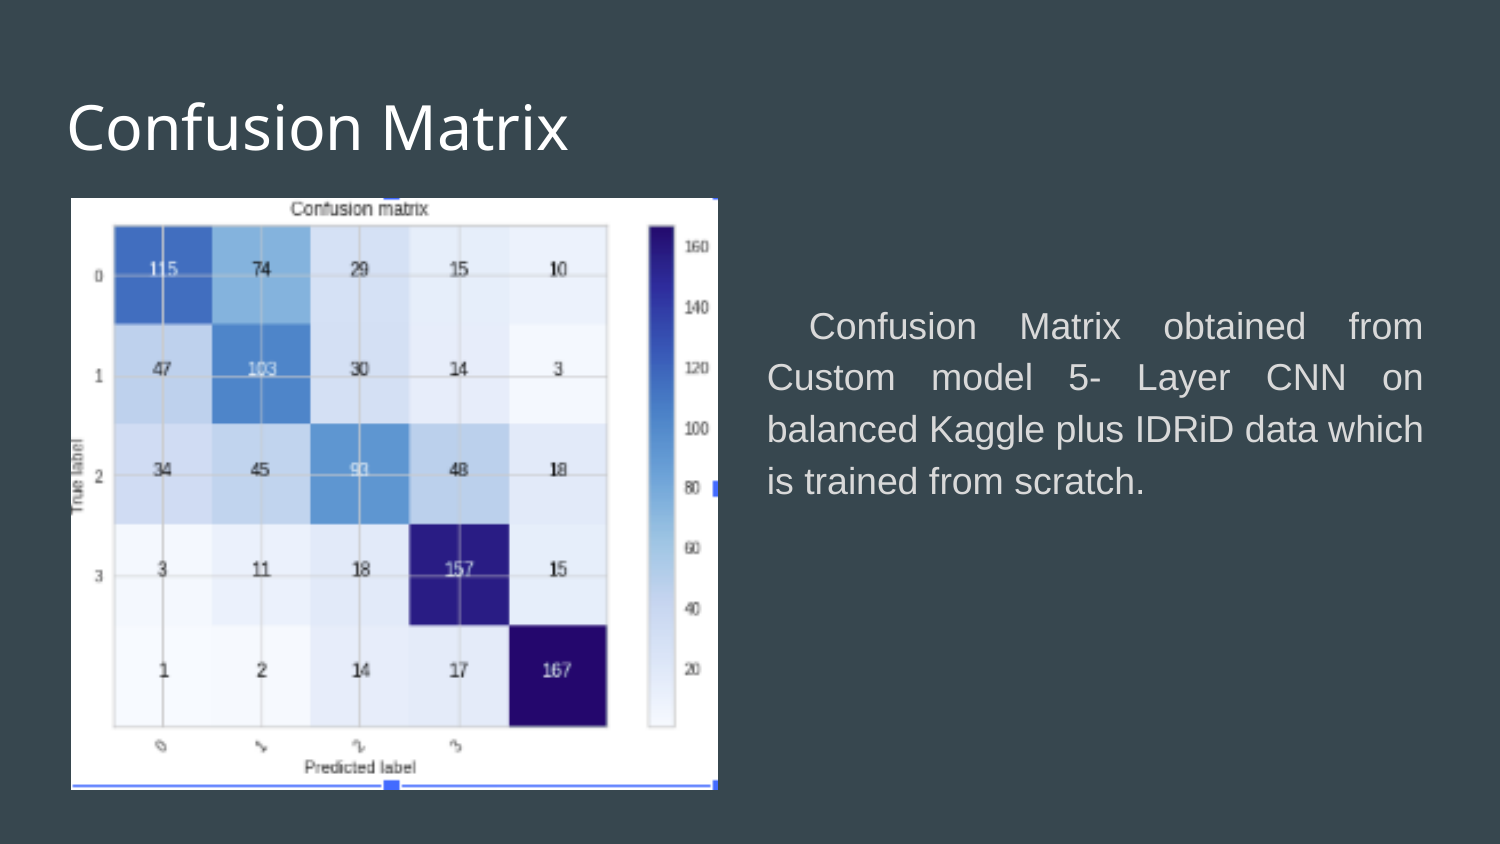

# Confusion Matrix
 Confusion Matrix obtained from Custom model 5- Layer CNN on balanced Kaggle plus IDRiD data which is trained from scratch.